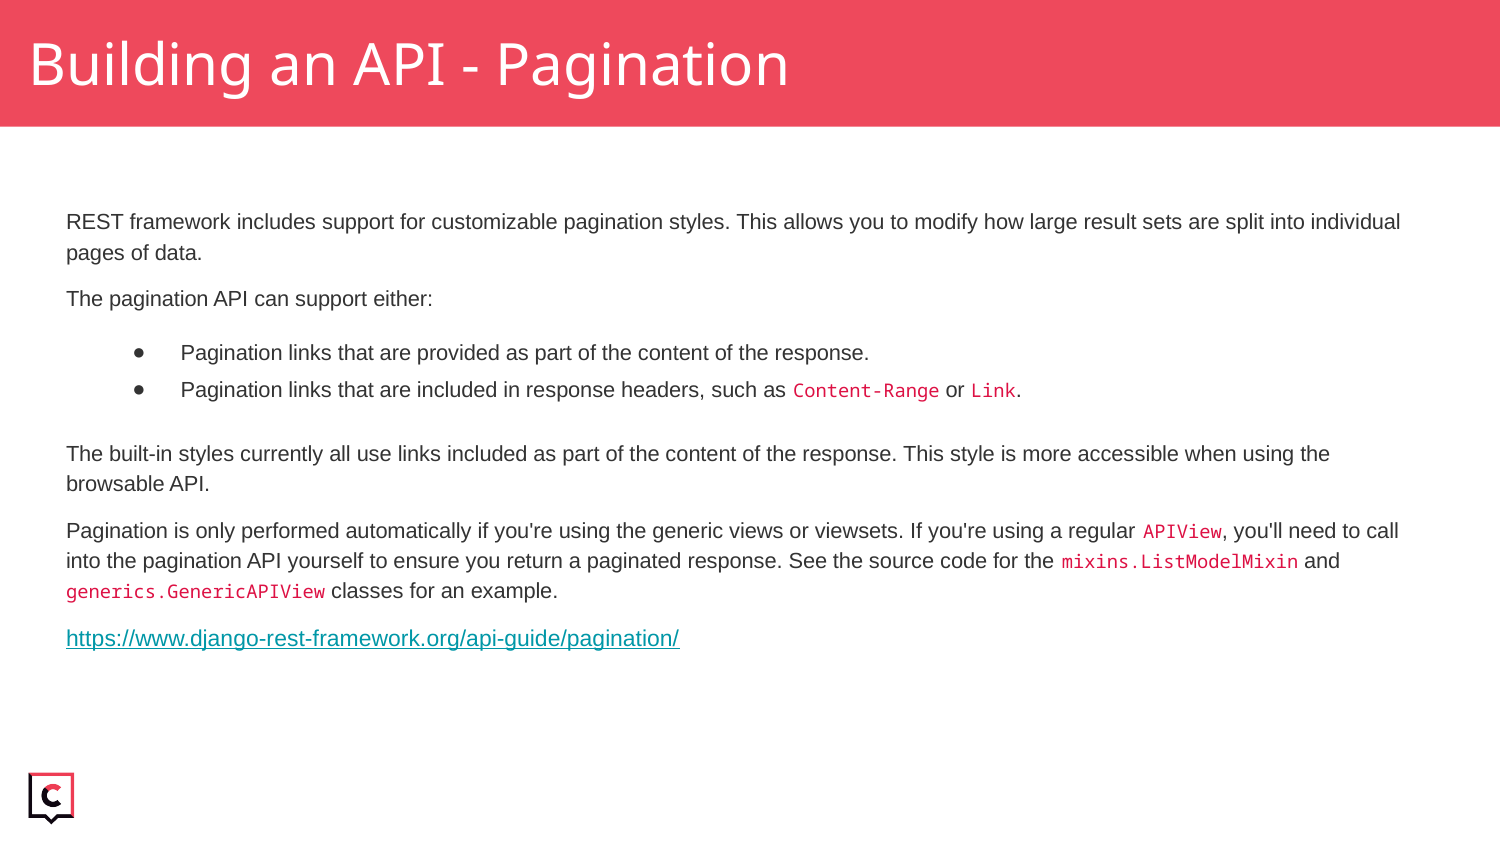

# Building an API - Pagination
REST framework includes support for customizable pagination styles. This allows you to modify how large result sets are split into individual pages of data.
The pagination API can support either:
Pagination links that are provided as part of the content of the response.
Pagination links that are included in response headers, such as Content-Range or Link.
The built-in styles currently all use links included as part of the content of the response. This style is more accessible when using the browsable API.
Pagination is only performed automatically if you're using the generic views or viewsets. If you're using a regular APIView, you'll need to call into the pagination API yourself to ensure you return a paginated response. See the source code for the mixins.ListModelMixin and generics.GenericAPIView classes for an example.
https://www.django-rest-framework.org/api-guide/pagination/